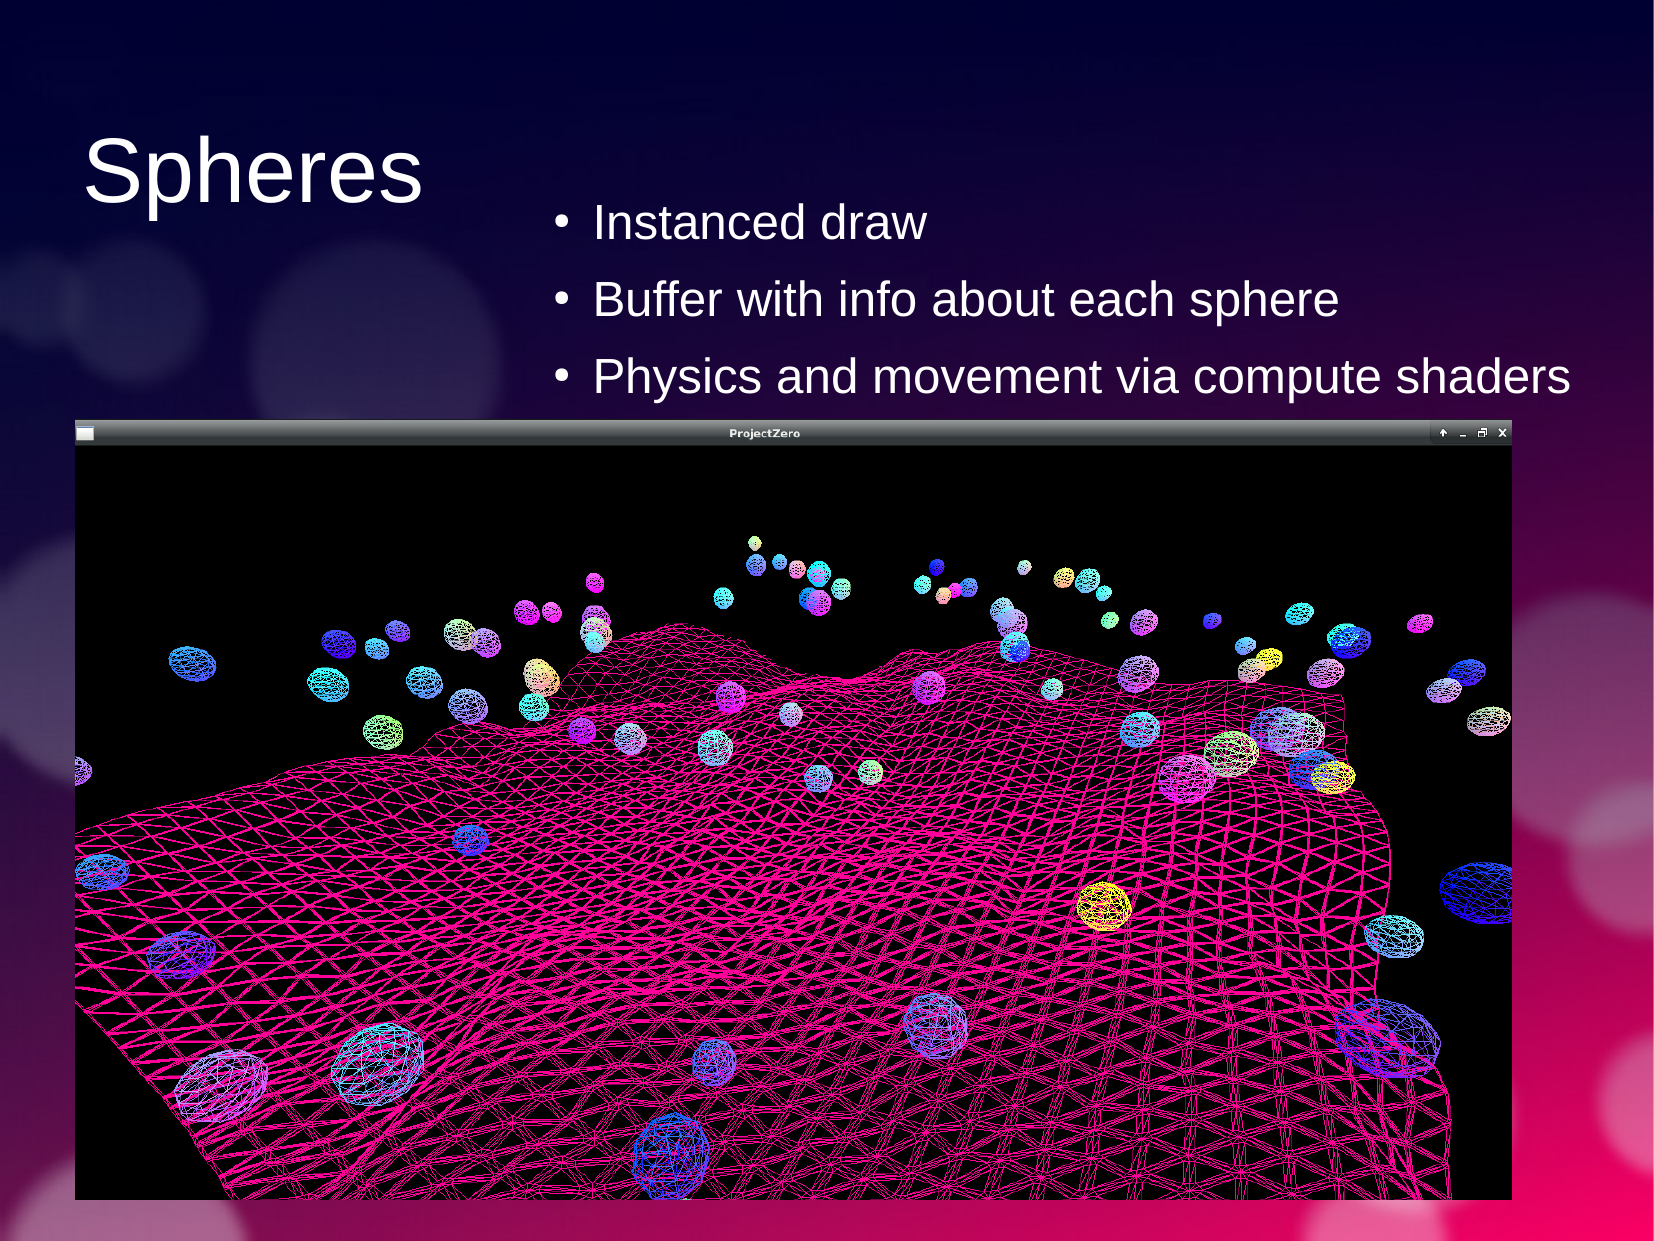

# Spheres
Instanced draw
Buffer with info about each sphere
Physics and movement via compute shaders